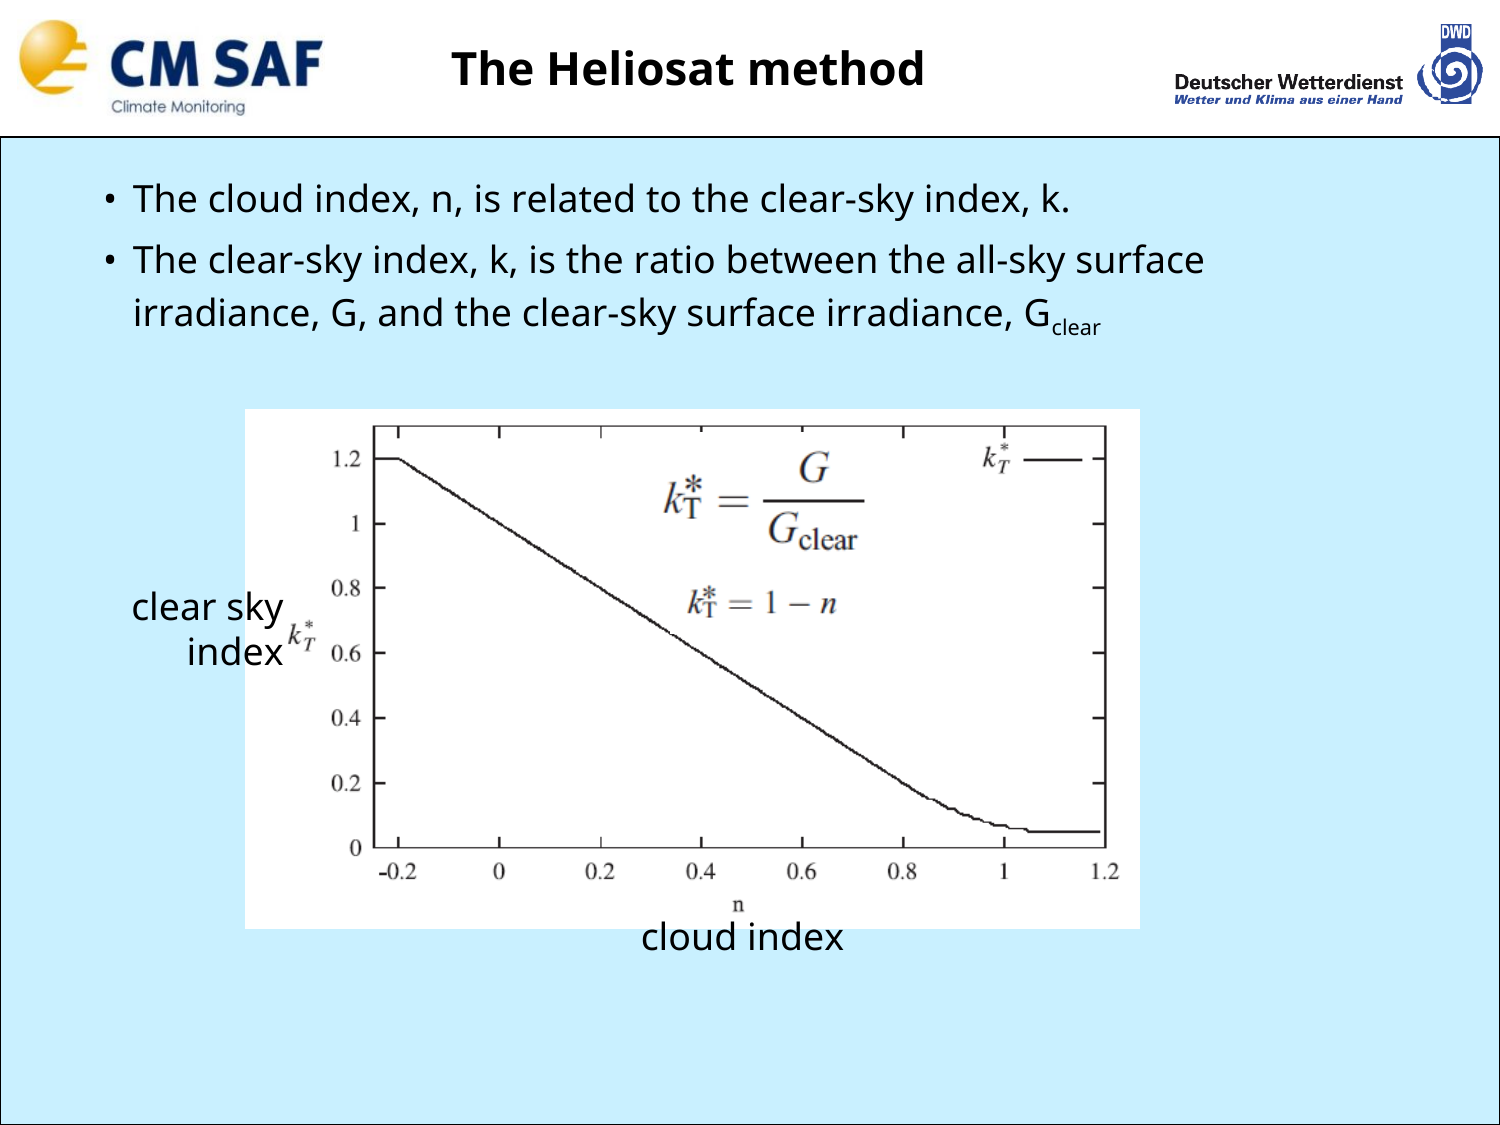

The Heliosat method
The cloud index, n, is related to the clear-sky index, k.
The clear-sky index, k, is the ratio between the all-sky surface irradiance, G, and the clear-sky surface irradiance, Gclear
clear sky index
cloud index